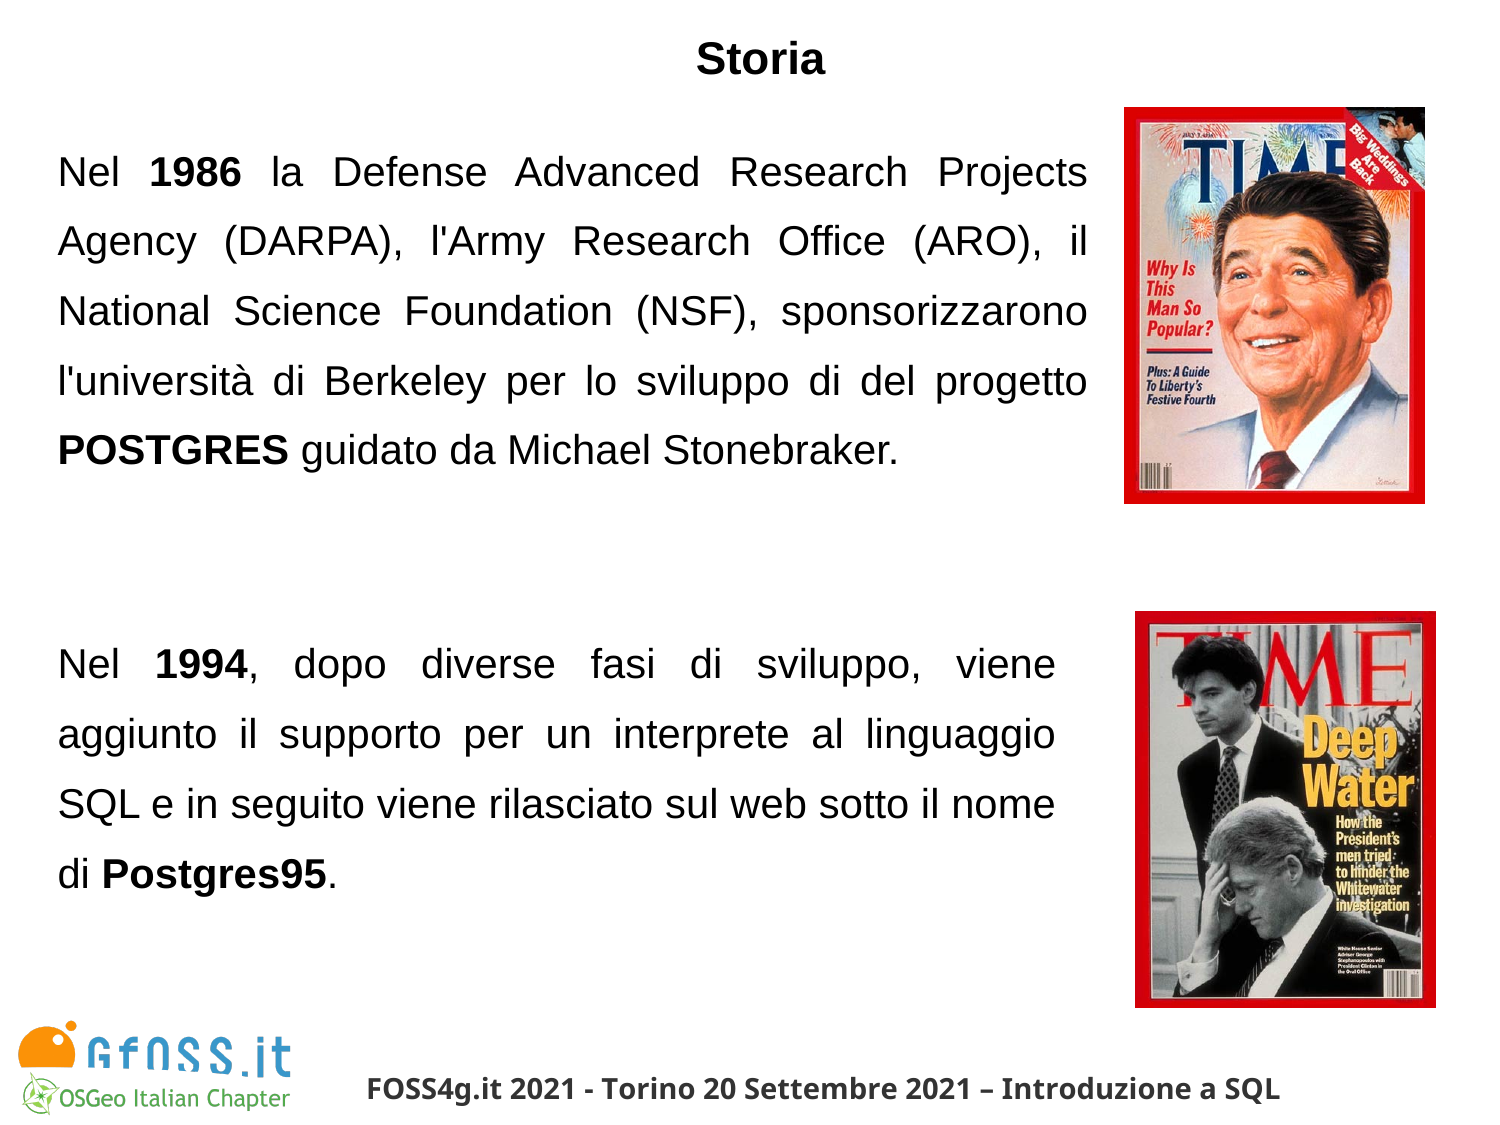

# Storia
Nel 1986 la Defense Advanced Research Projects Agency (DARPA), l'Army Research Office (ARO), il National Science Foundation (NSF), sponsorizzarono l'università di Berkeley per lo sviluppo di del progetto POSTGRES guidato da Michael Stonebraker.
Nel 1994, dopo diverse fasi di sviluppo, viene aggiunto il supporto per un interprete al linguaggio SQL e in seguito viene rilasciato sul web sotto il nome di Postgres95.